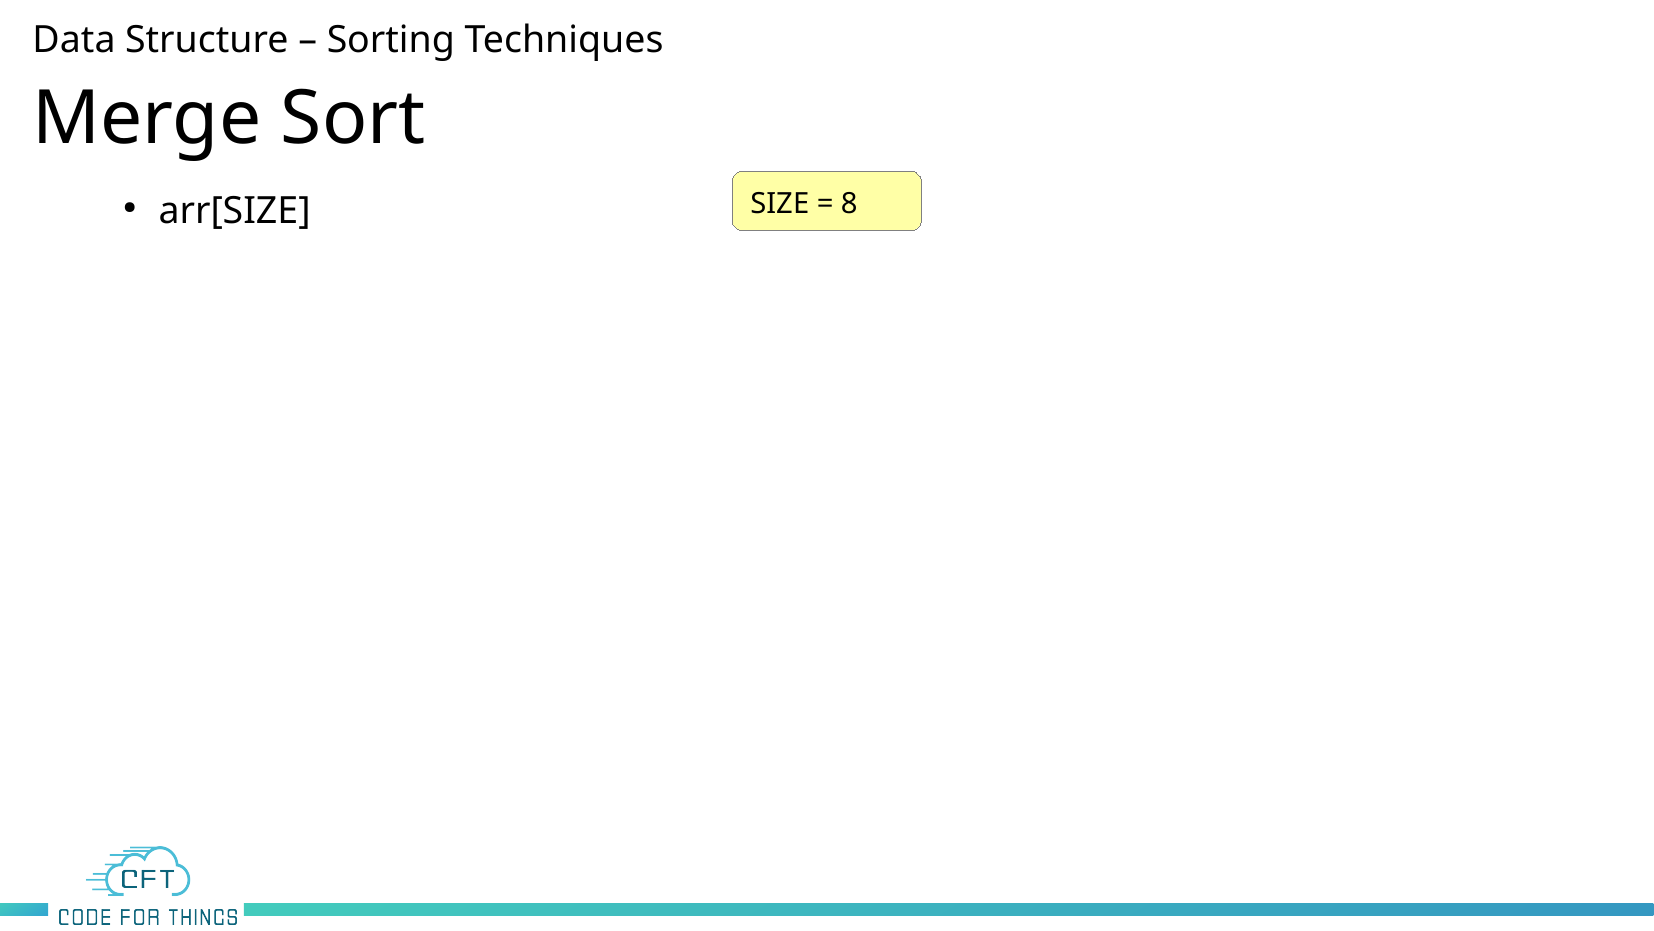

# Data Structure – Sorting Techniques Merge Sort
SIZE = 8
arr[SIZE]